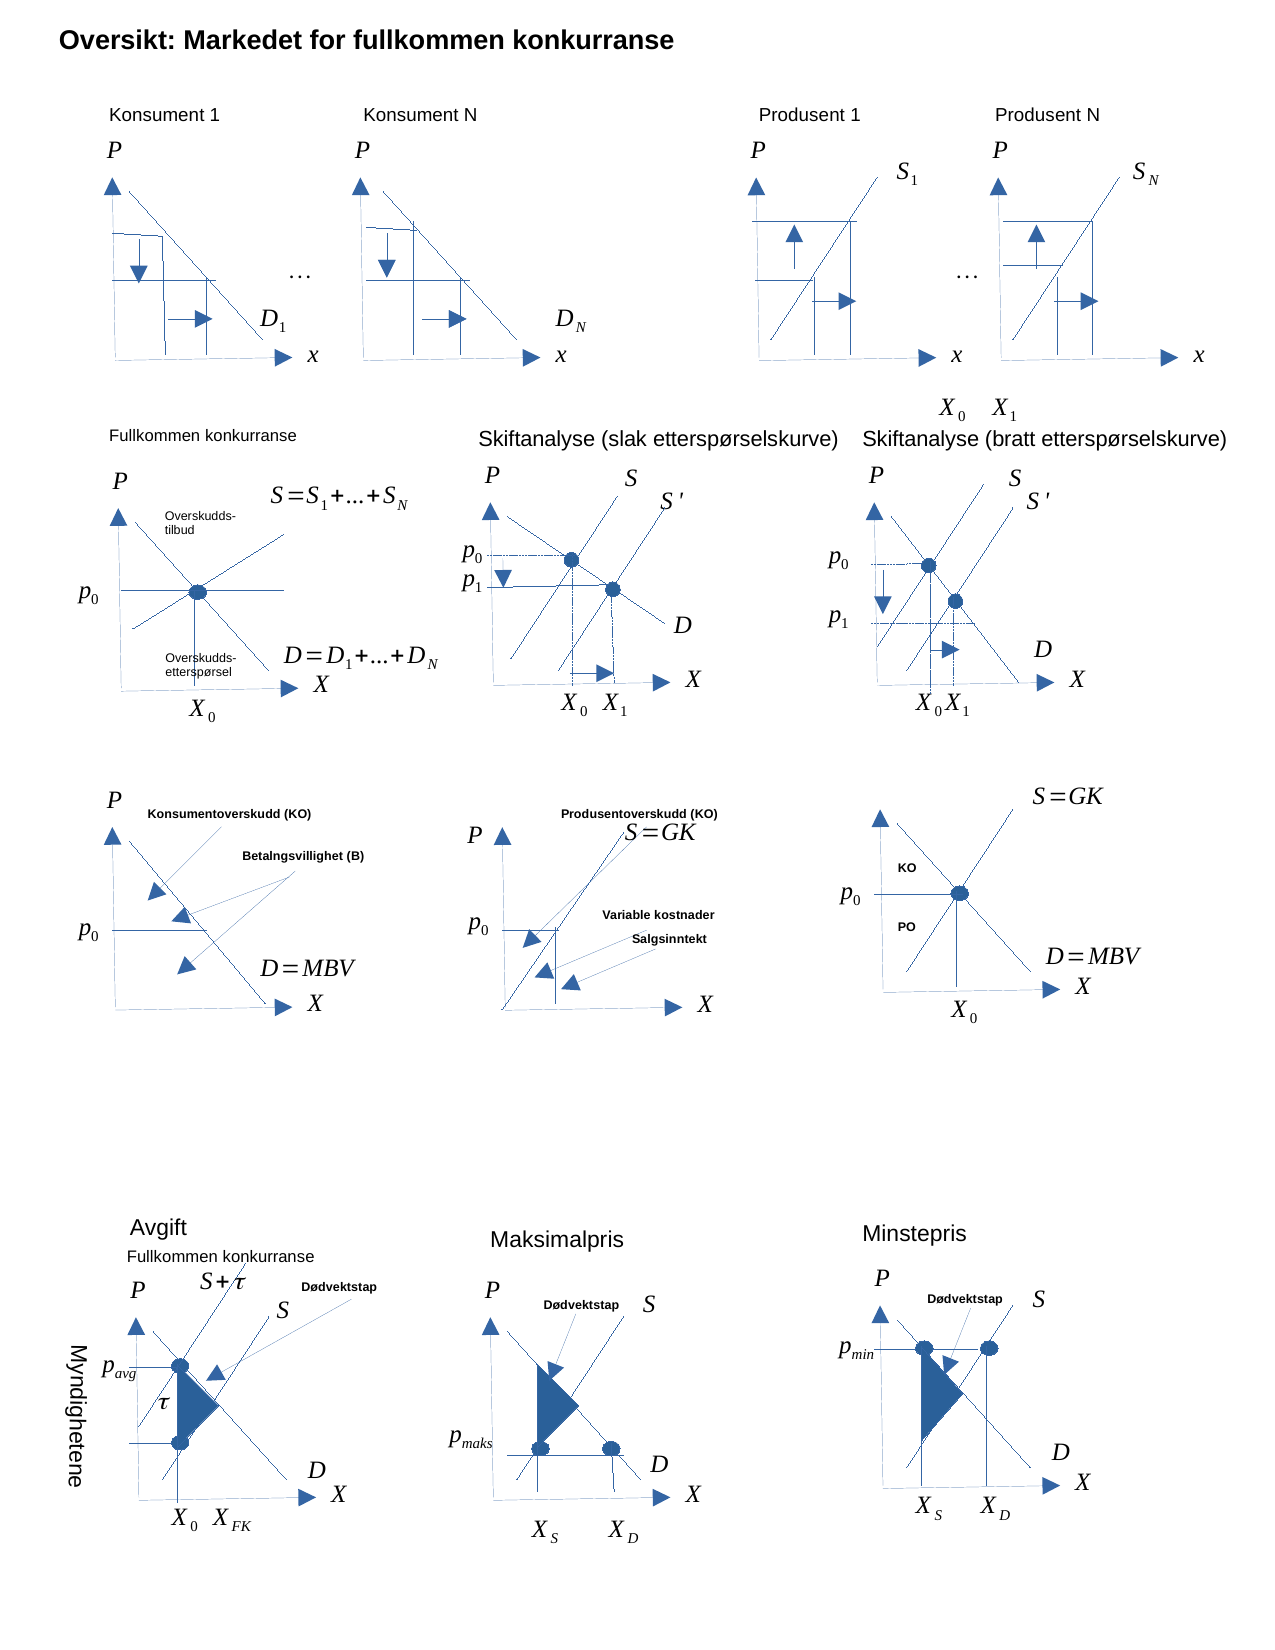

Oversikt: Markedet for fullkommen konkurranse
Konsument 1
Konsument N
Produsent 1
Produsent N
Fullkommen konkurranse
Skiftanalyse (slak etterspørselskurve)
Skiftanalyse (bratt etterspørselskurve)
Overskudds-
tilbud
Overskudds-
etterspørsel
Konsumentoverskudd (KO)
Produsentoverskudd (KO)
Betalngsvillighet (B)
KO
Variable kostnader
PO
Salgsinntekt
Avgift
Minstepris
Maksimalpris
Fullkommen konkurranse
Dødvektstap
Dødvektstap
Dødvektstap
Myndighetene